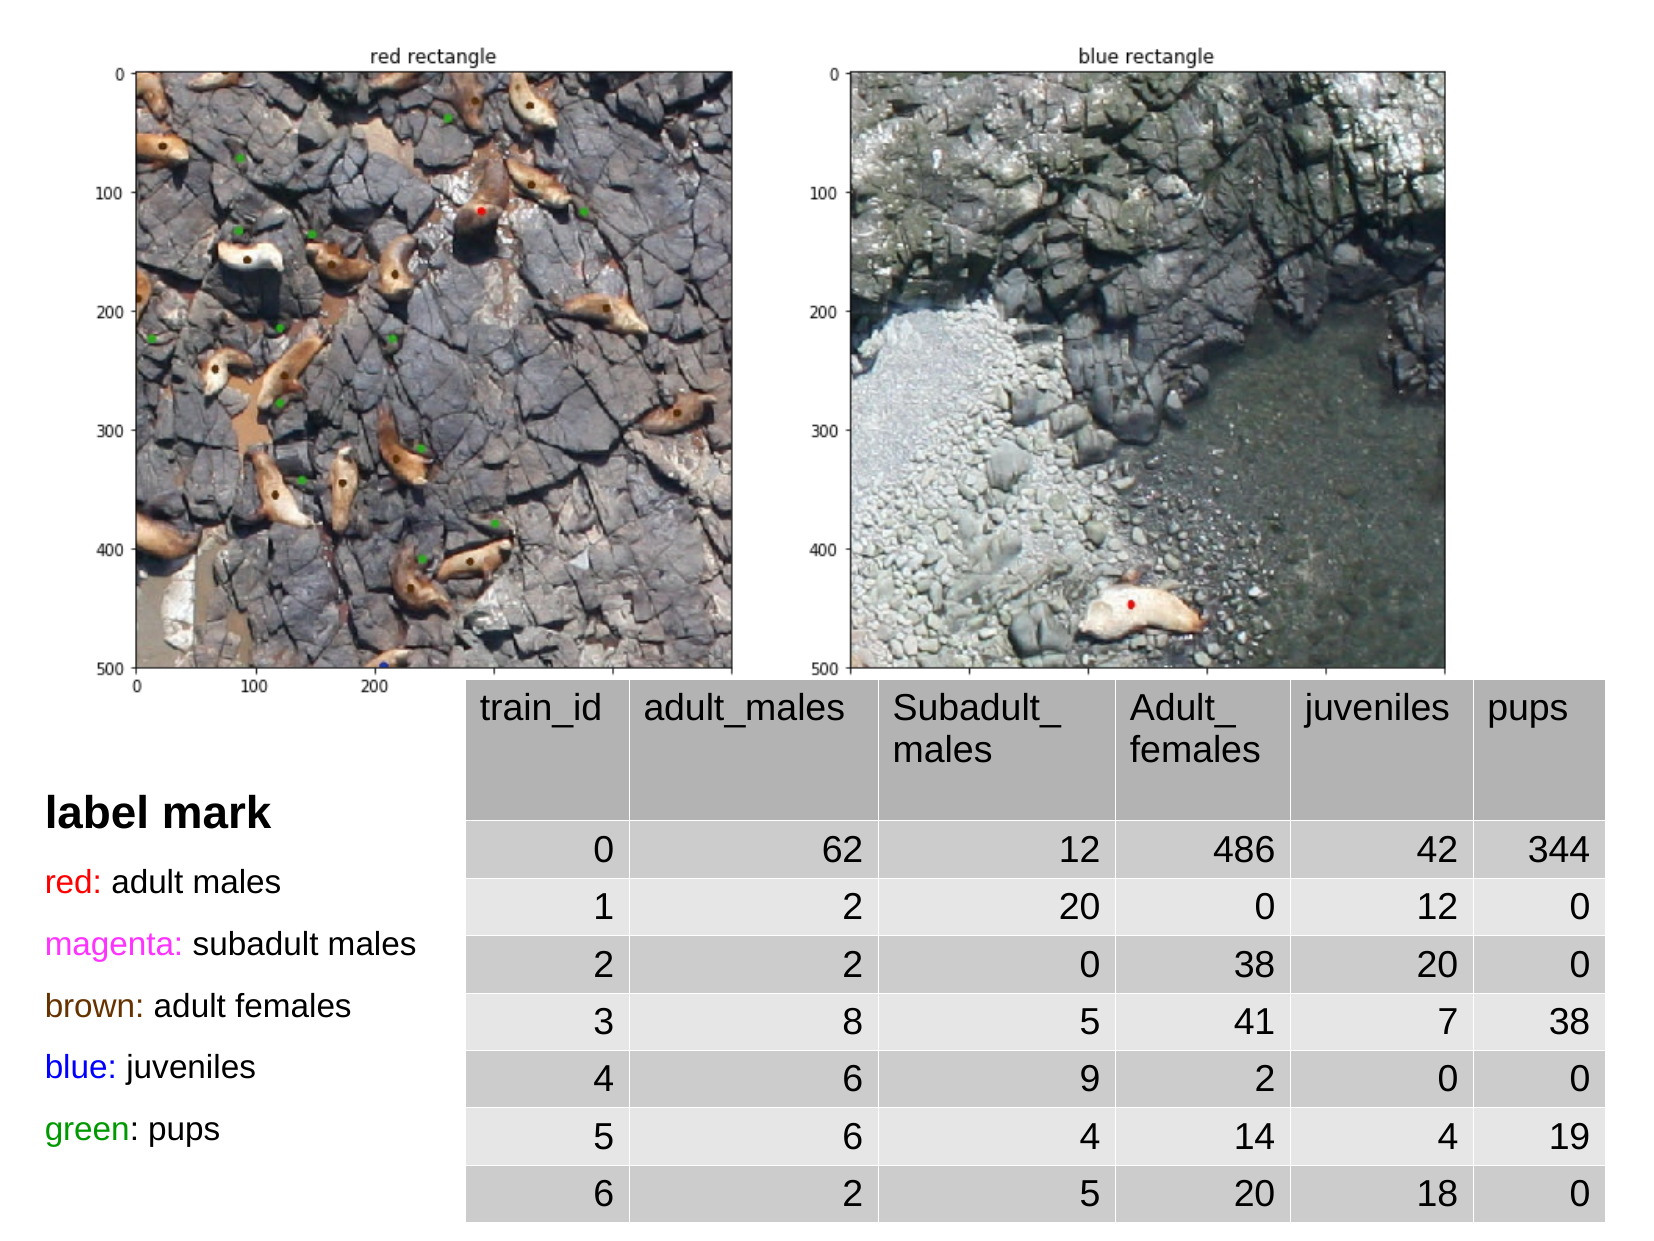

| train\_id | adult\_males | Subadult\_ males | Adult\_ females | juveniles | pups |
| --- | --- | --- | --- | --- | --- |
| 0 | 62 | 12 | 486 | 42 | 344 |
| 1 | 2 | 20 | 0 | 12 | 0 |
| 2 | 2 | 0 | 38 | 20 | 0 |
| 3 | 8 | 5 | 41 | 7 | 38 |
| 4 | 6 | 9 | 2 | 0 | 0 |
| 5 | 6 | 4 | 14 | 4 | 19 |
| 6 | 2 | 5 | 20 | 18 | 0 |
label mark
red: adult males
magenta: subadult males
brown: adult females
blue: juveniles
green: pups